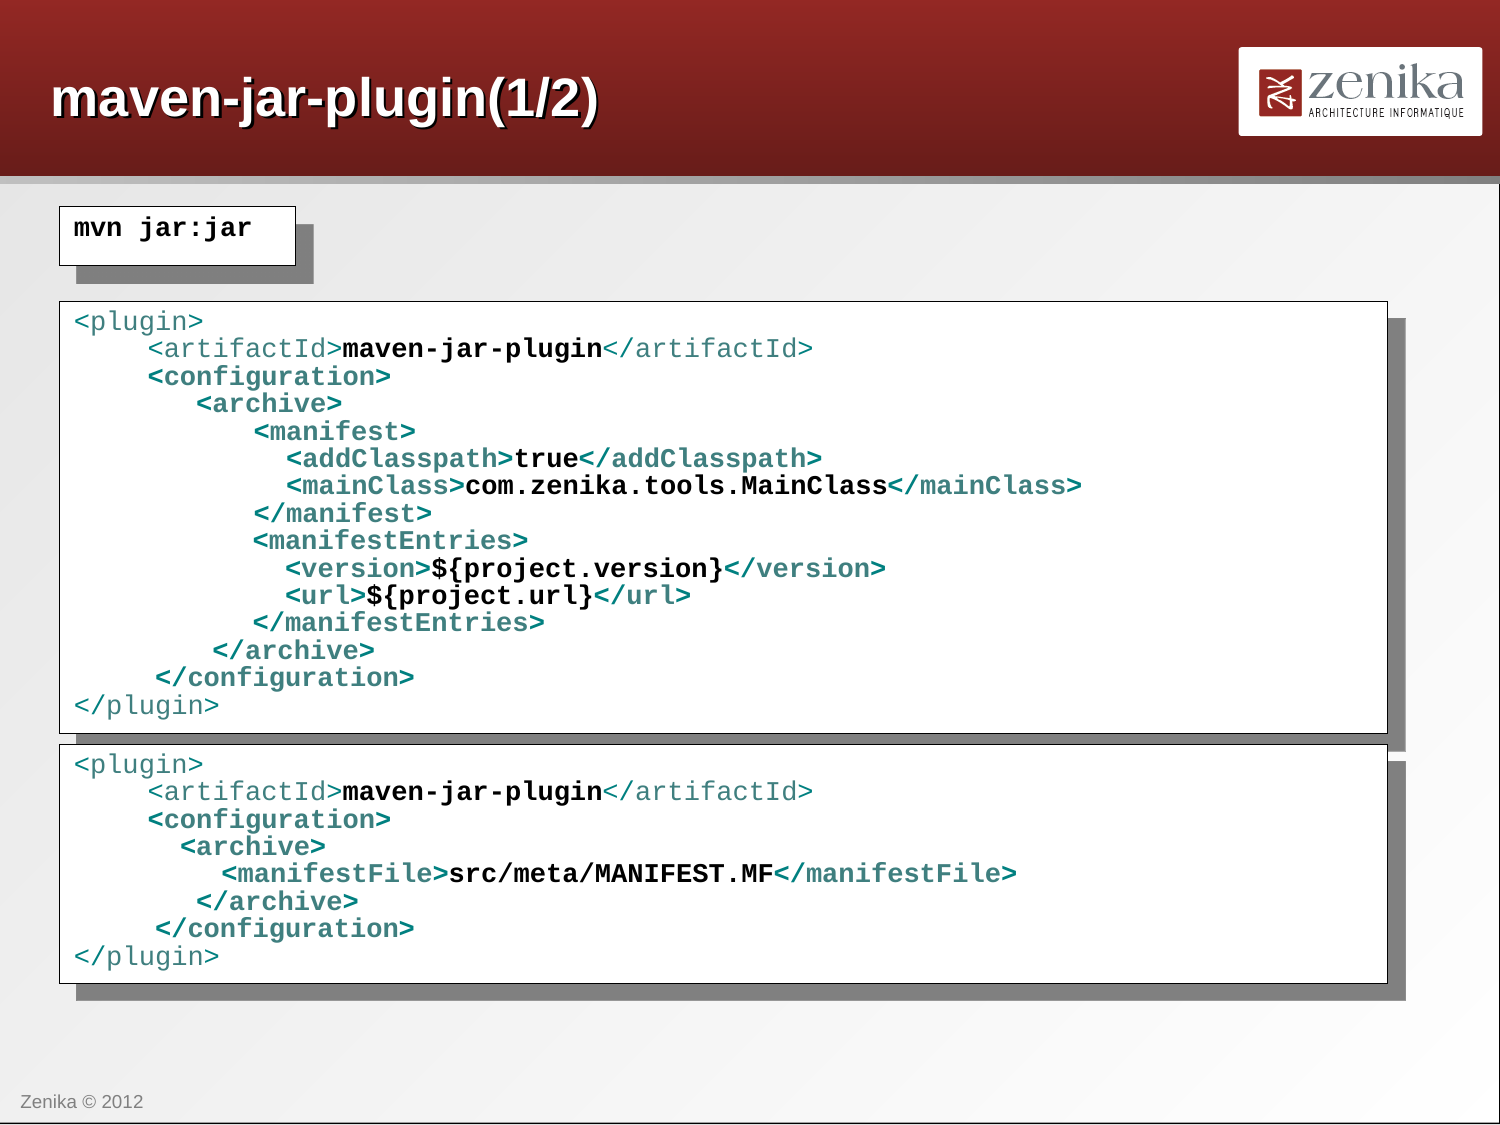

# maven-jar-plugin(1/2)
mvn jar:jar
<plugin>
	<artifactId>maven-jar-plugin</artifactId>
	<configuration>
	 <archive>
		 <manifest>
		 <addClasspath>true</addClasspath>
		 <mainClass>com.zenika.tools.MainClass</mainClass>
		 </manifest>
 <manifestEntries>
 <version>${project.version}</version>
 <url>${project.url}</url>
 </manifestEntries>
	 </archive>
 </configuration>
</plugin>
<plugin>
	<artifactId>maven-jar-plugin</artifactId>
	<configuration>
	 <archive>
		<manifestFile>src/meta/MANIFEST.MF</manifestFile>
	 </archive>
 </configuration>
</plugin>